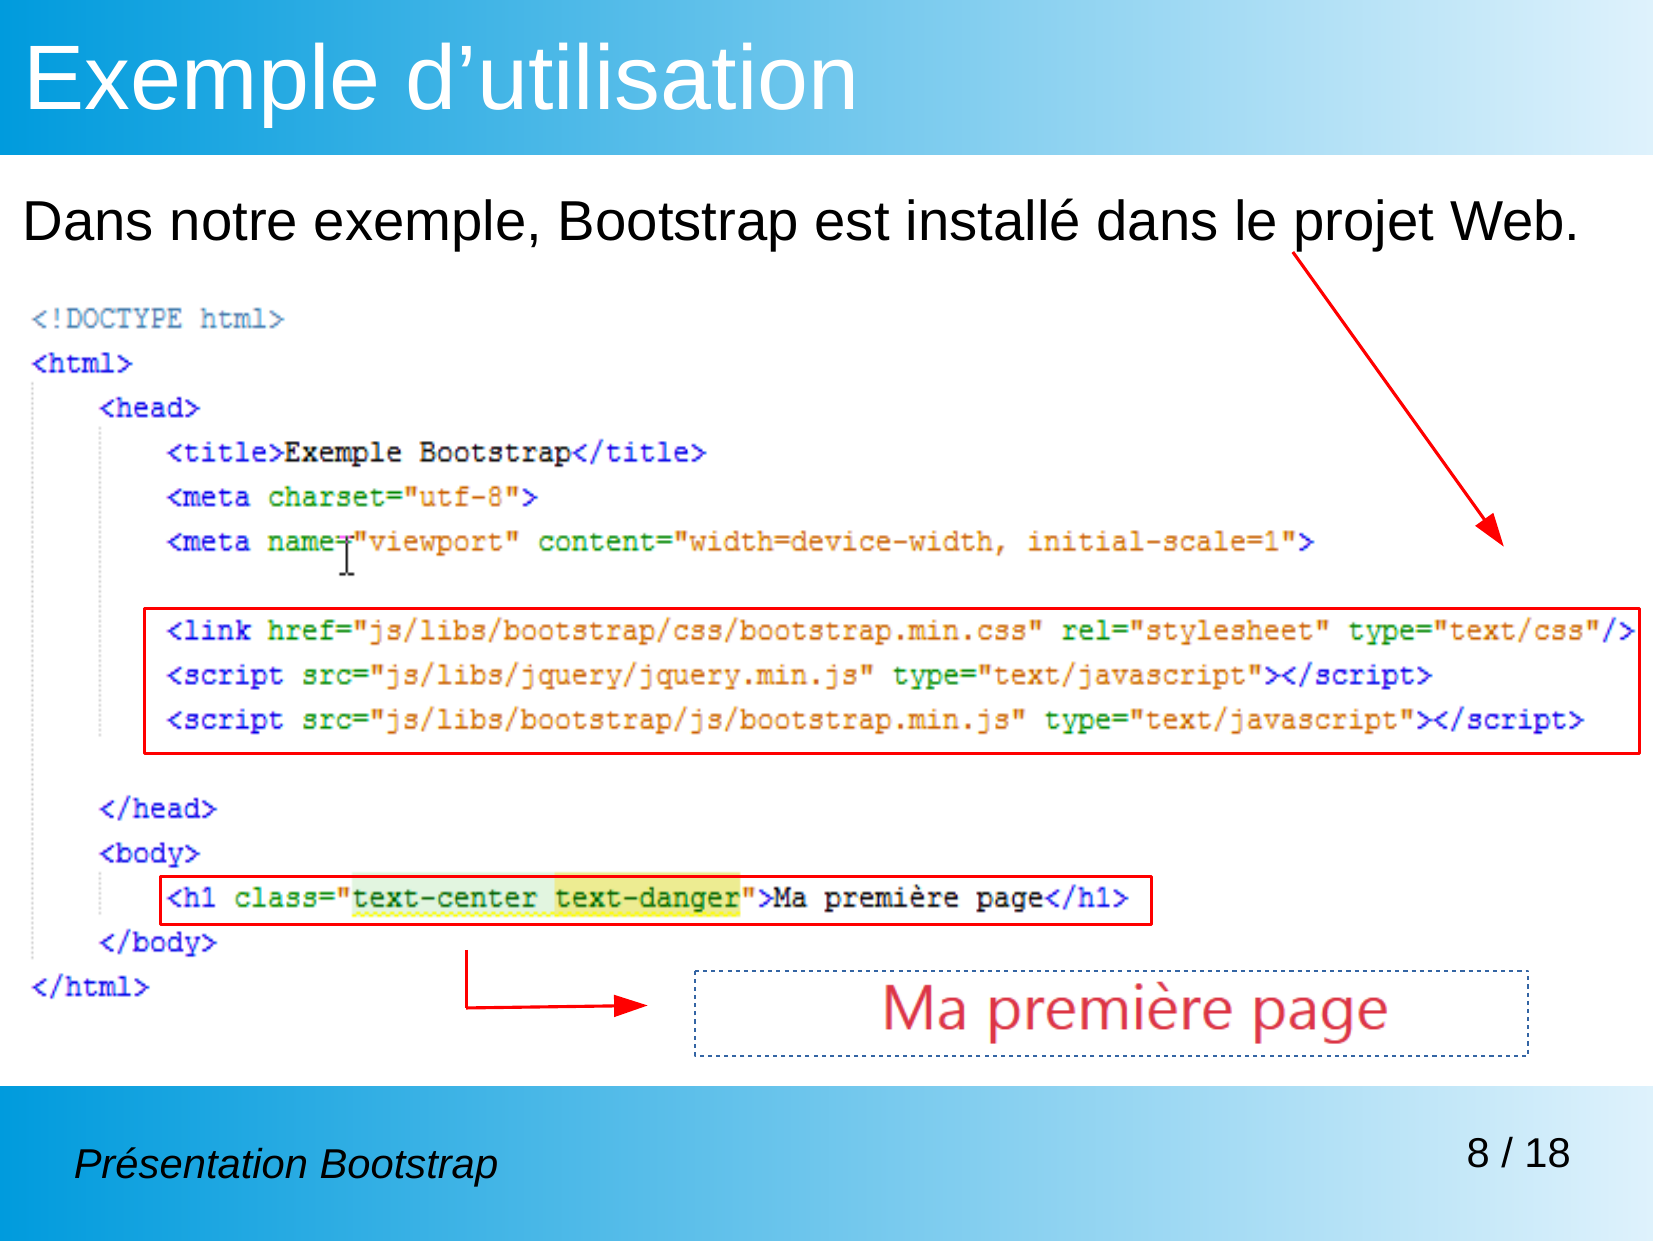

# Exemple d’utilisation
Dans notre exemple, Bootstrap est installé dans le projet Web.